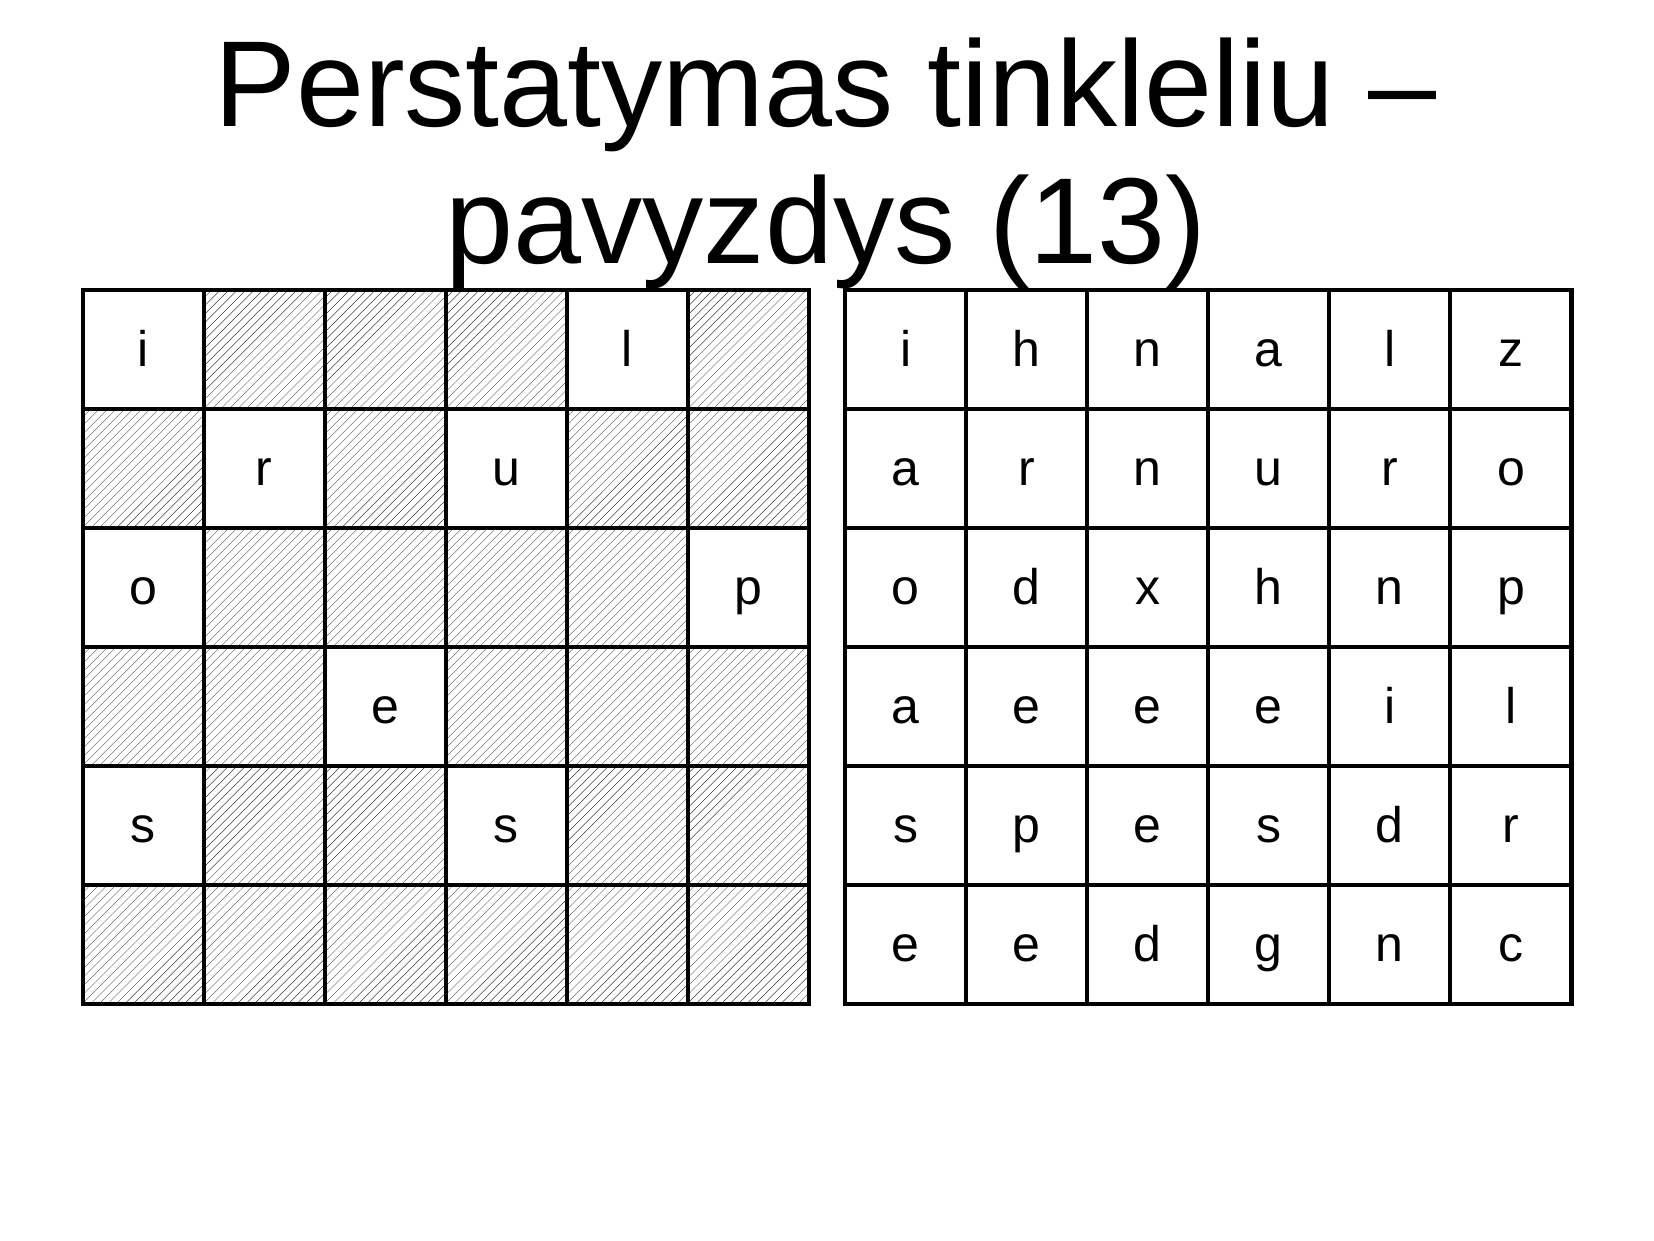

# Perstatymas tinkleliu – pavyzdys (13)
| i | | | | l | |
| --- | --- | --- | --- | --- | --- |
| | r | | u | | |
| o | | | | | p |
| | | e | | | |
| s | | | s | | |
| | | | | | |
| i | h | n | a | l | z |
| --- | --- | --- | --- | --- | --- |
| a | r | n | u | r | o |
| o | d | x | h | n | p |
| a | e | e | e | i | l |
| s | p | e | s | d | r |
| e | e | d | g | n | c |